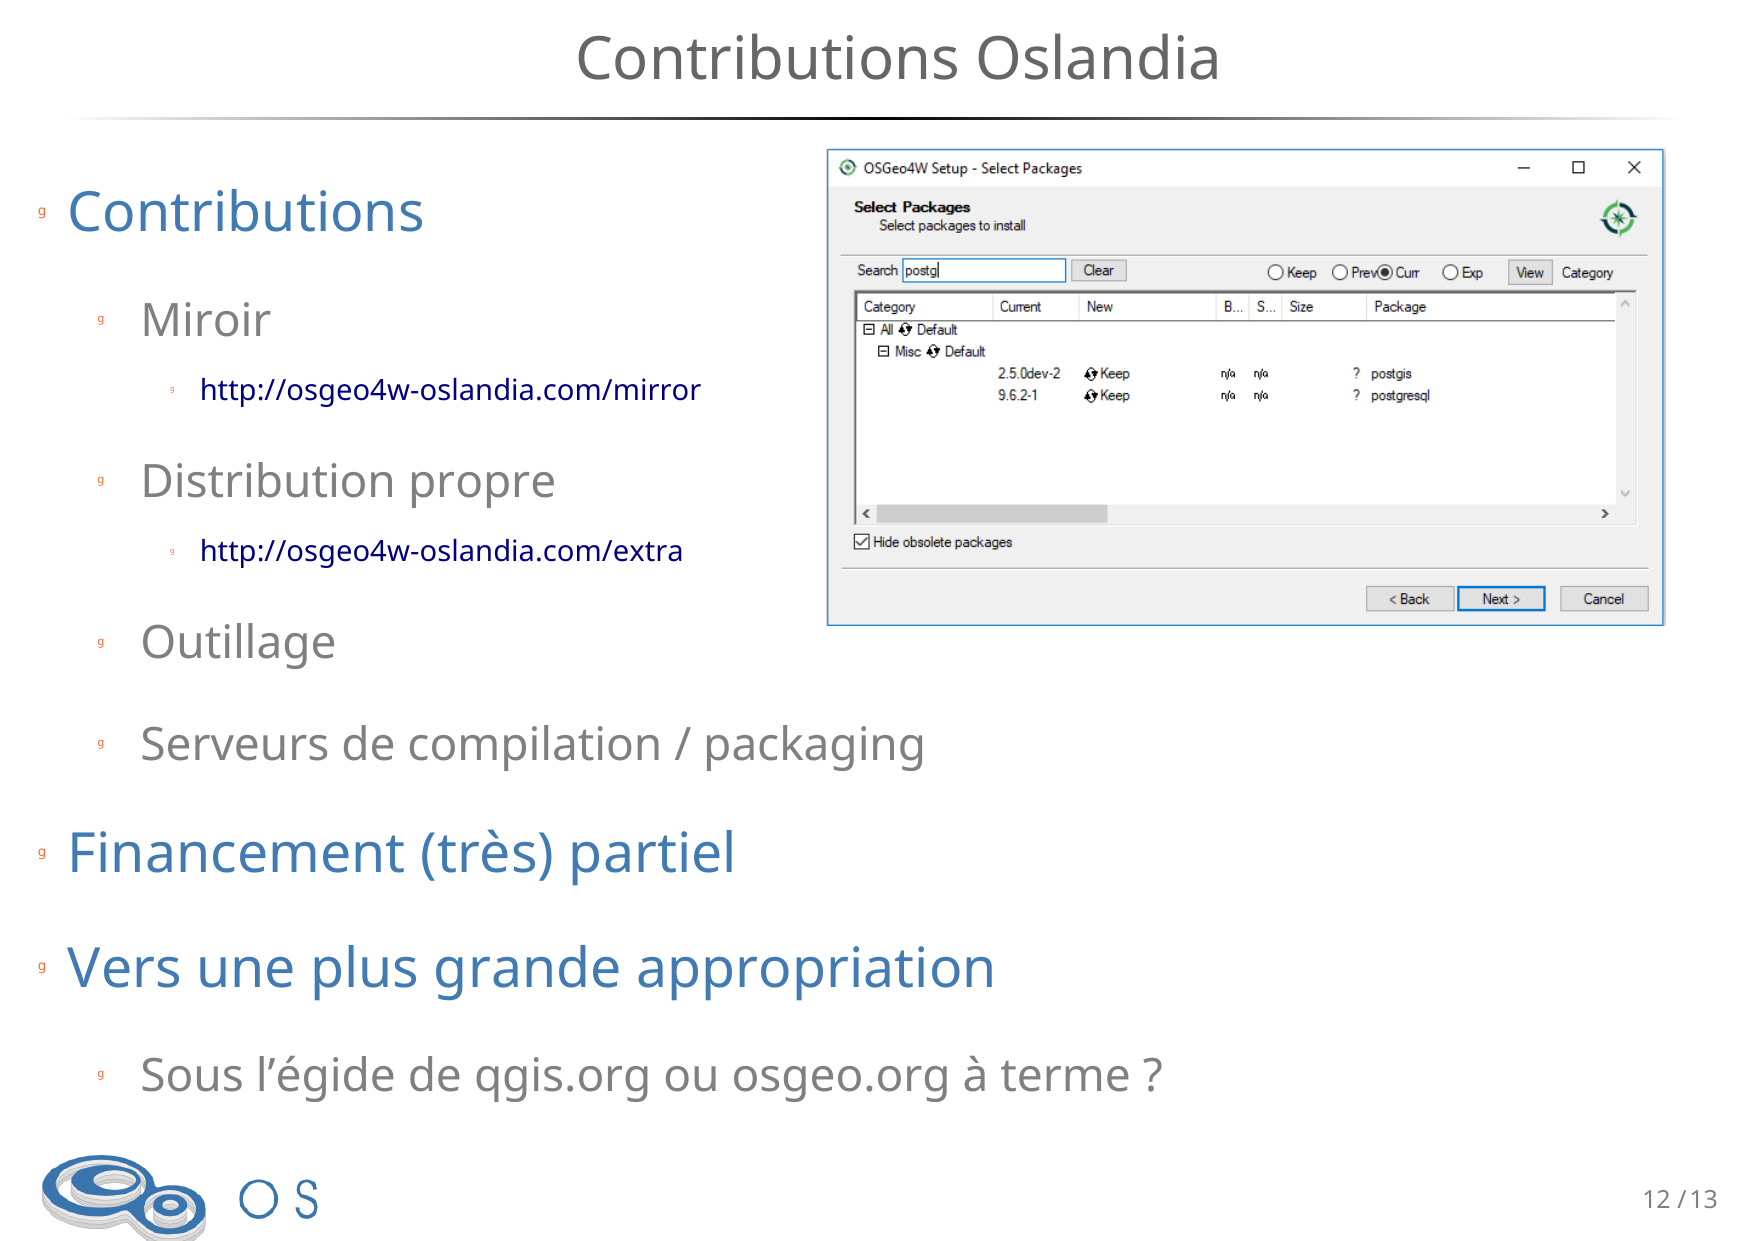

# Contributions Oslandia
Contributions
Miroir
http://osgeo4w-oslandia.com/mirror
Distribution propre
http://osgeo4w-oslandia.com/extra
Outillage
Serveurs de compilation / packaging
Financement (très) partiel
Vers une plus grande appropriation
Sous l’égide de qgis.org ou osgeo.org à terme ?